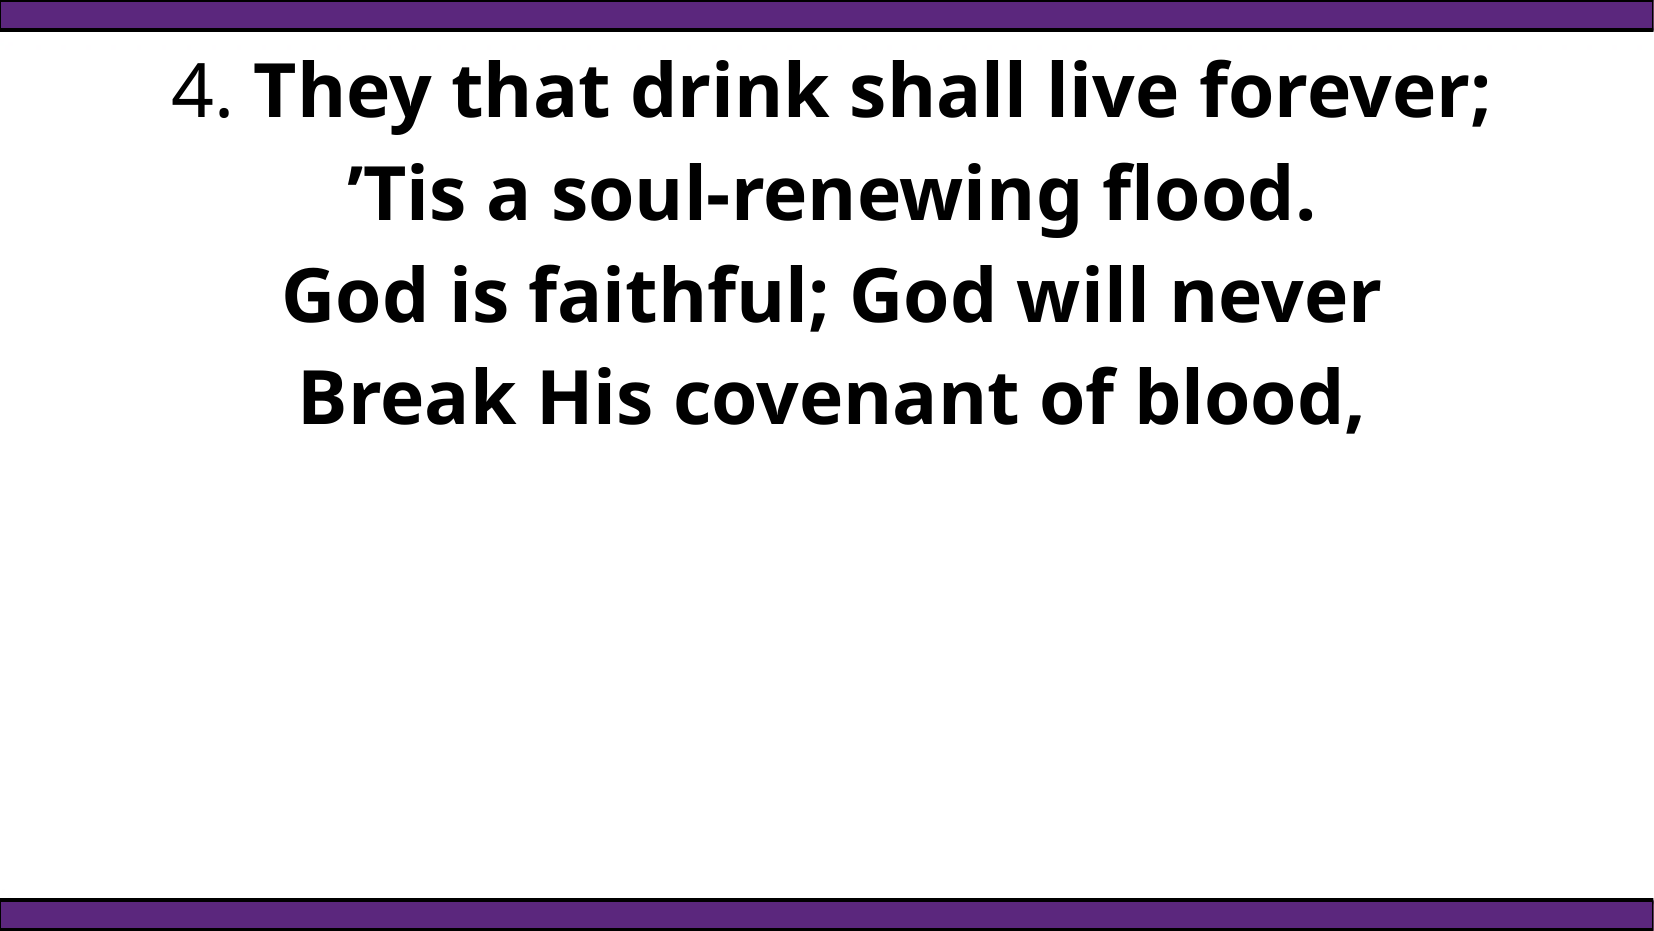

4. They that drink shall live forever;
’Tis a soul-renewing flood.
God is faithful; God will never
Break His covenant of blood,